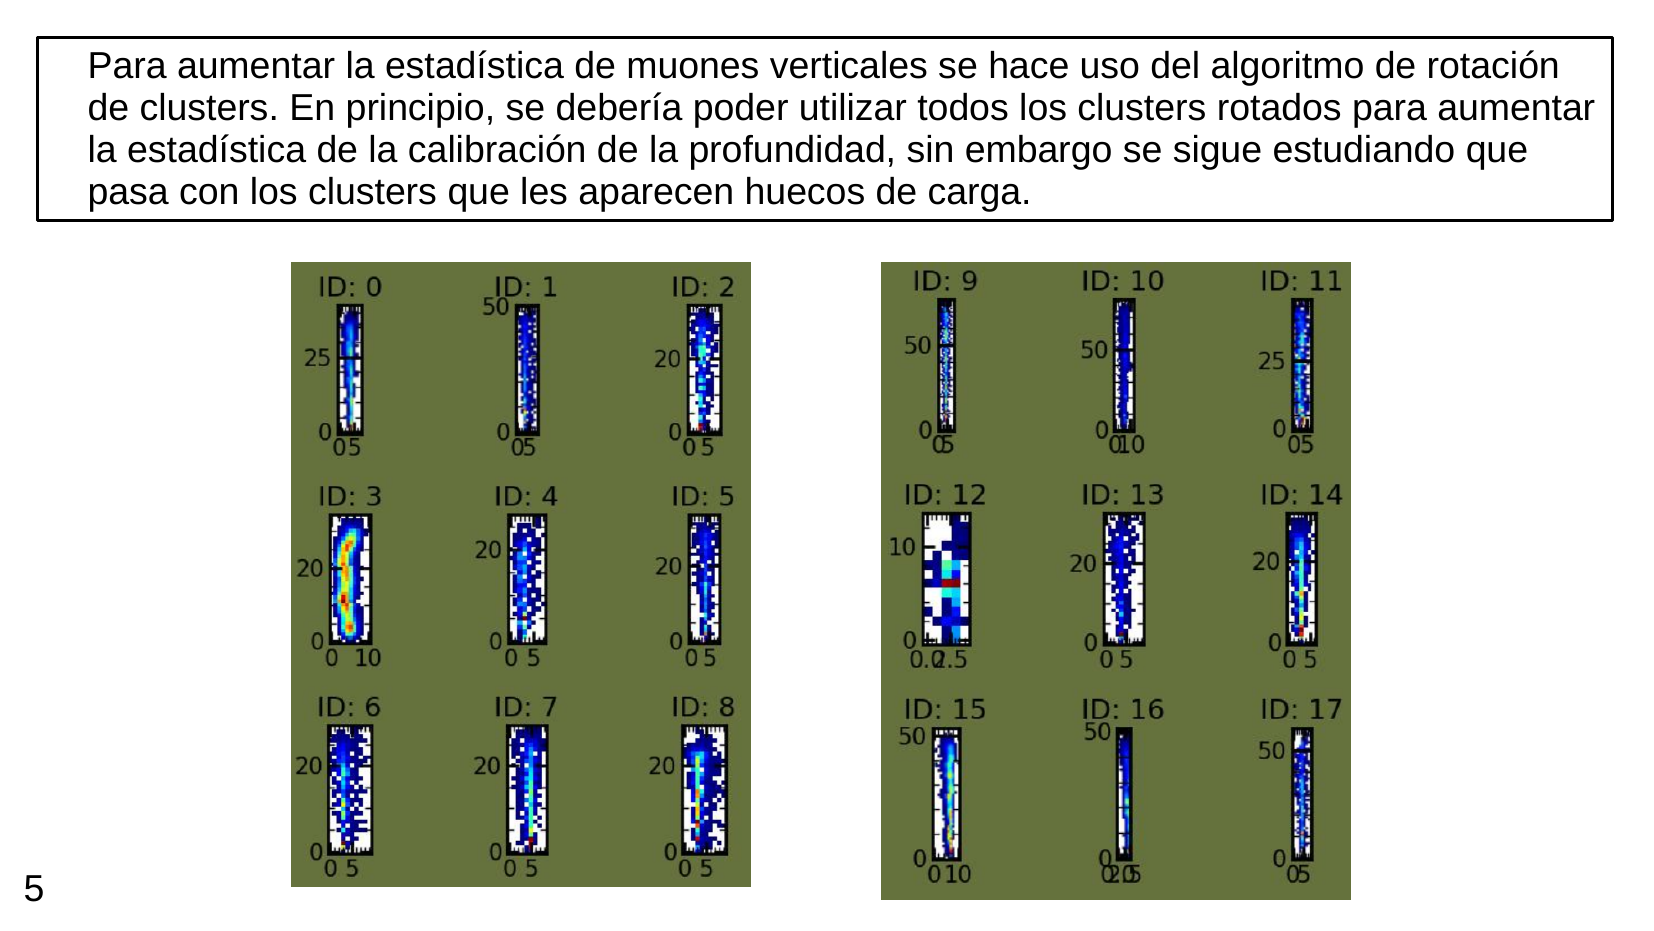

Para aumentar la estadística de muones verticales se hace uso del algoritmo de rotación de clusters. En principio, se debería poder utilizar todos los clusters rotados para aumentar la estadística de la calibración de la profundidad, sin embargo se sigue estudiando que pasa con los clusters que les aparecen huecos de carga.